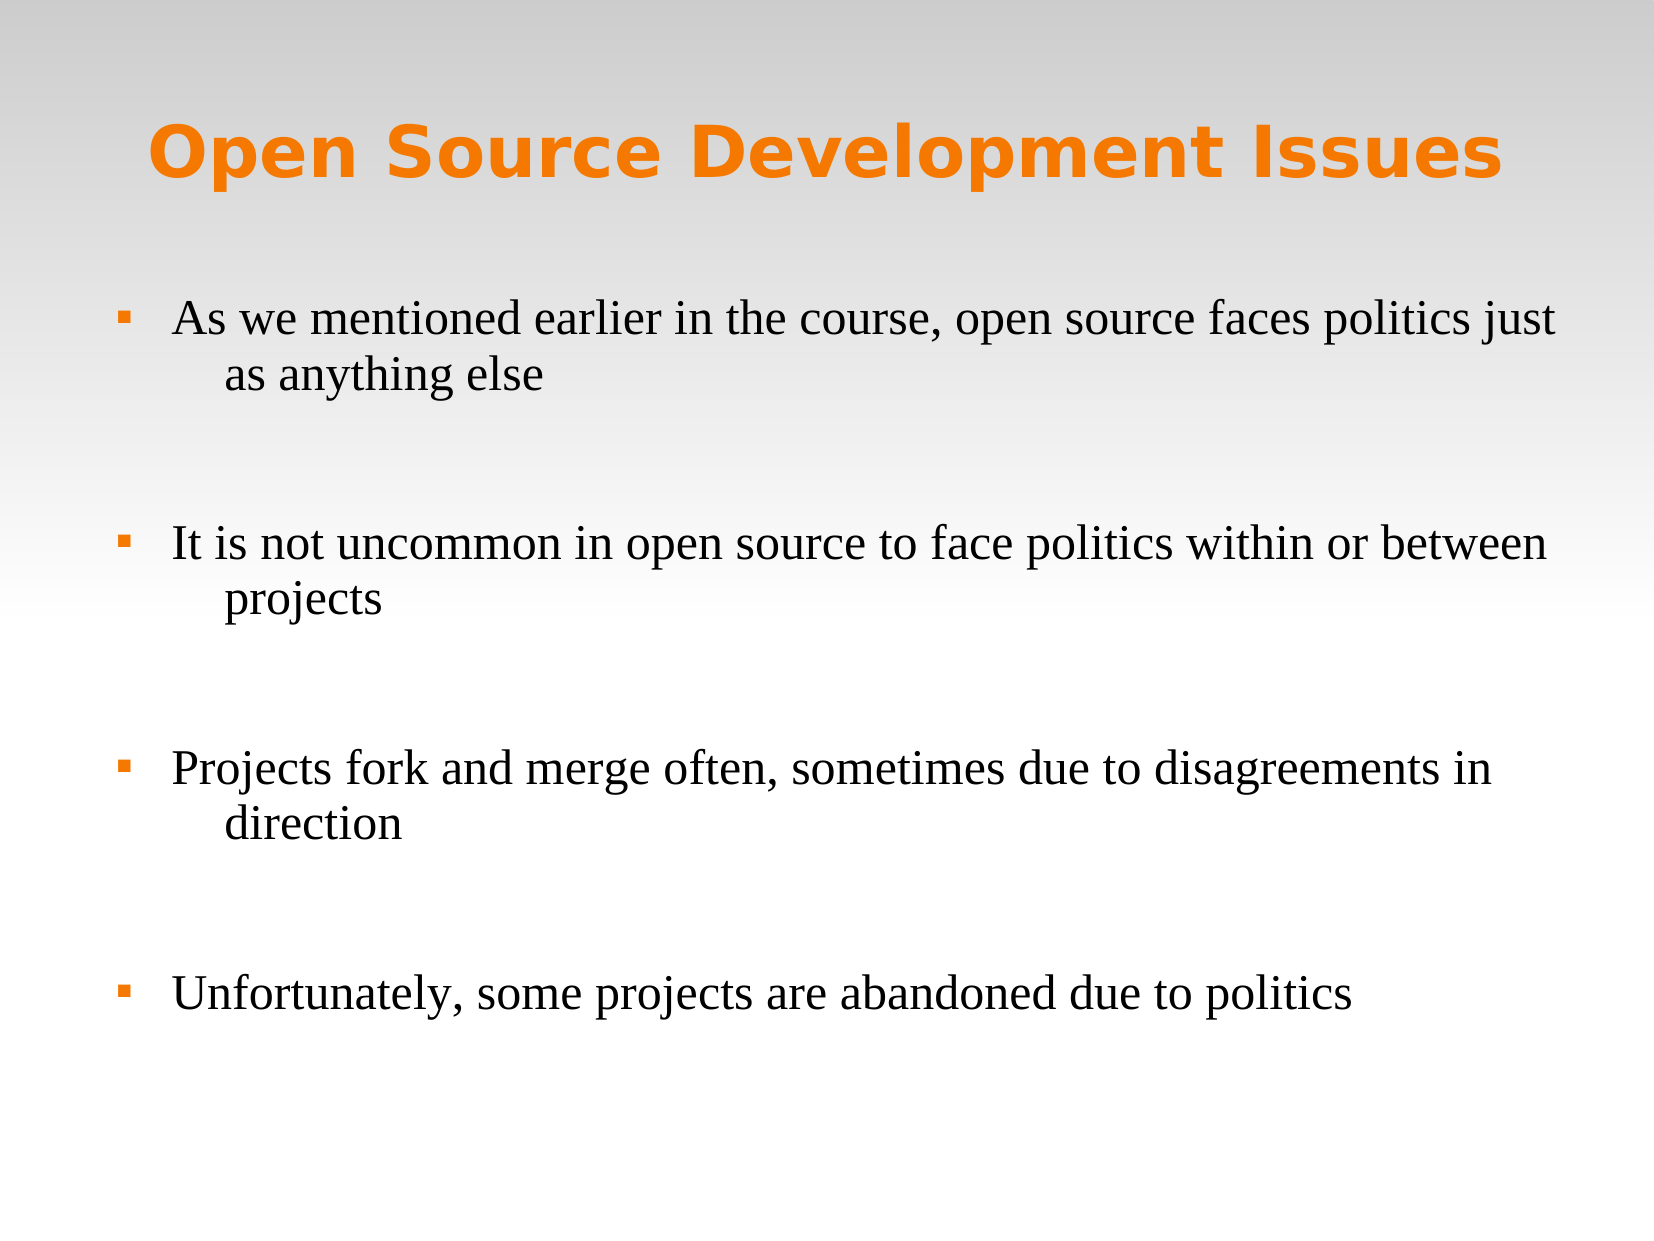

# Open Source Development Issues
As we mentioned earlier in the course, open source faces politics just as anything else
It is not uncommon in open source to face politics within or between projects
Projects fork and merge often, sometimes due to disagreements in direction
Unfortunately, some projects are abandoned due to politics